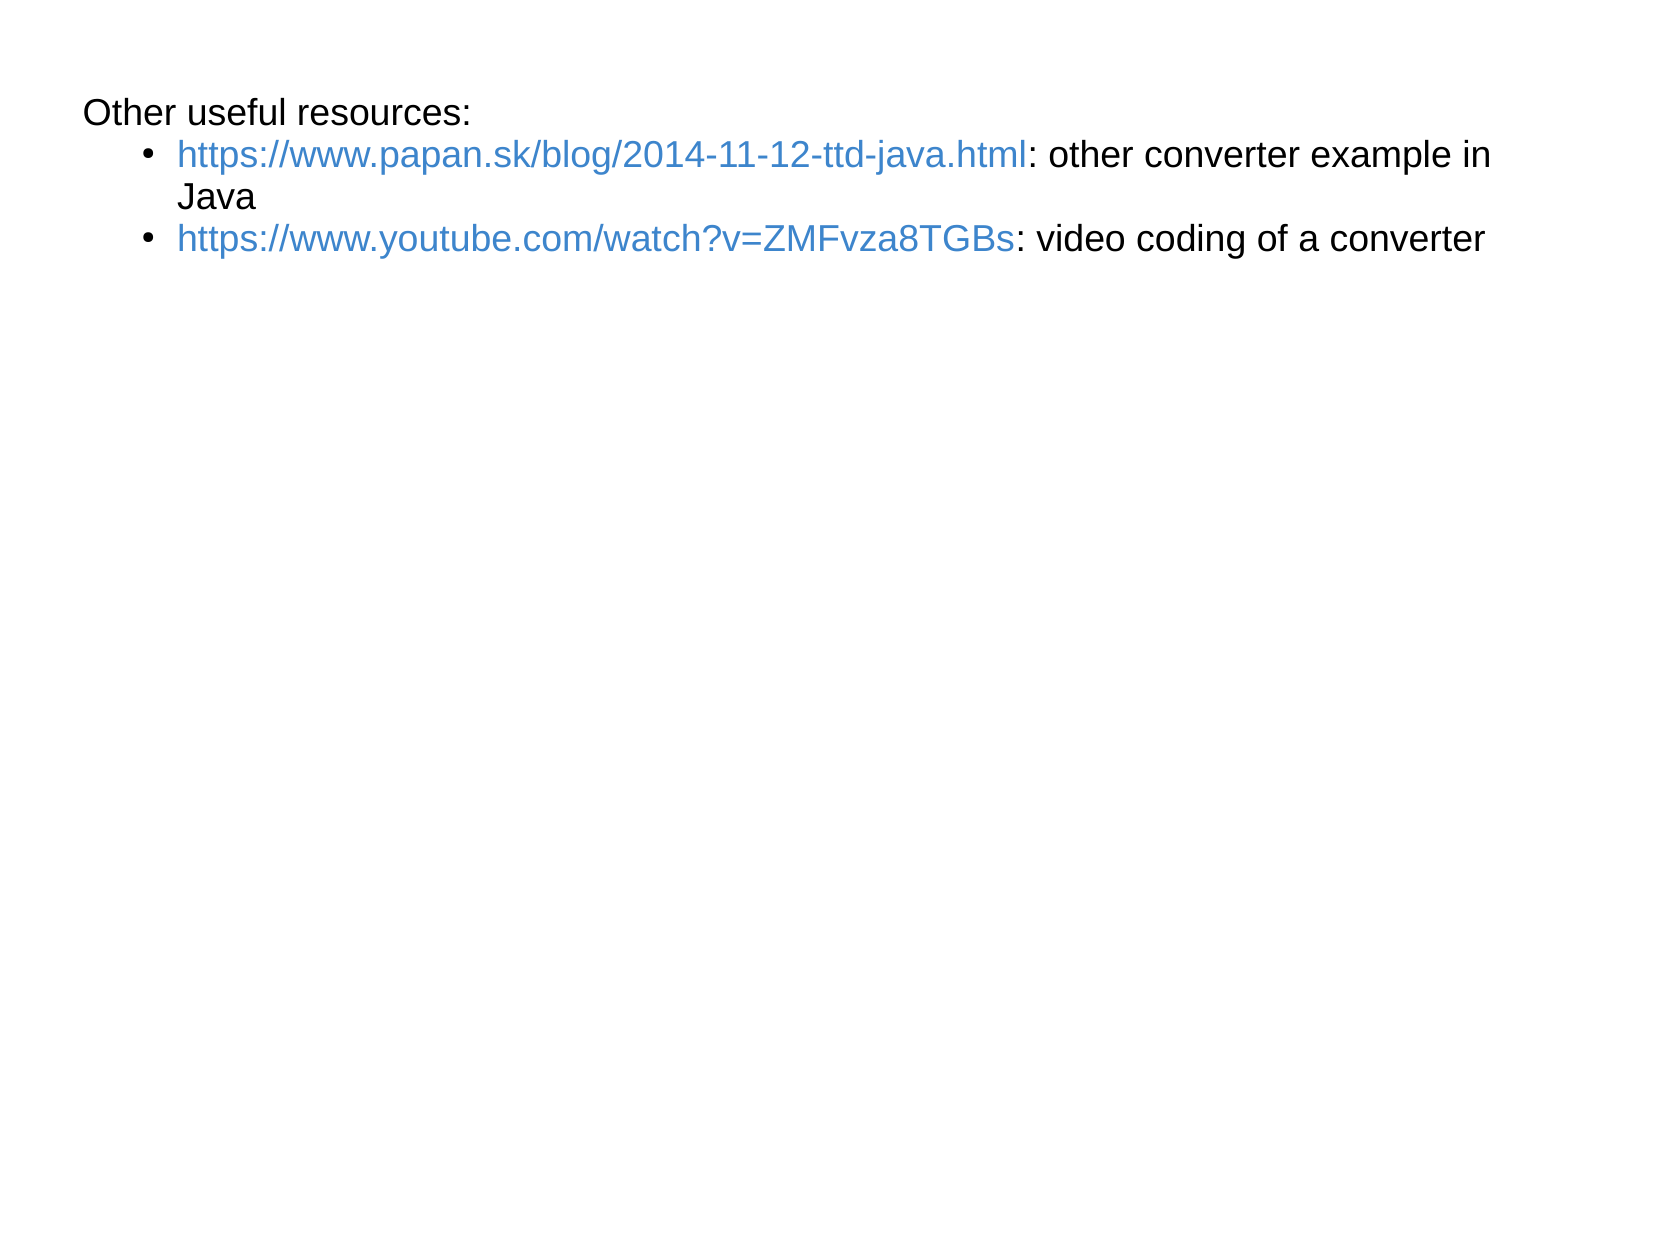

# Other useful resources:
https://www.papan.sk/blog/2014-11-12-ttd-java.html: other converter example in Java
https://www.youtube.com/watch?v=ZMFvza8TGBs: video coding of a converter